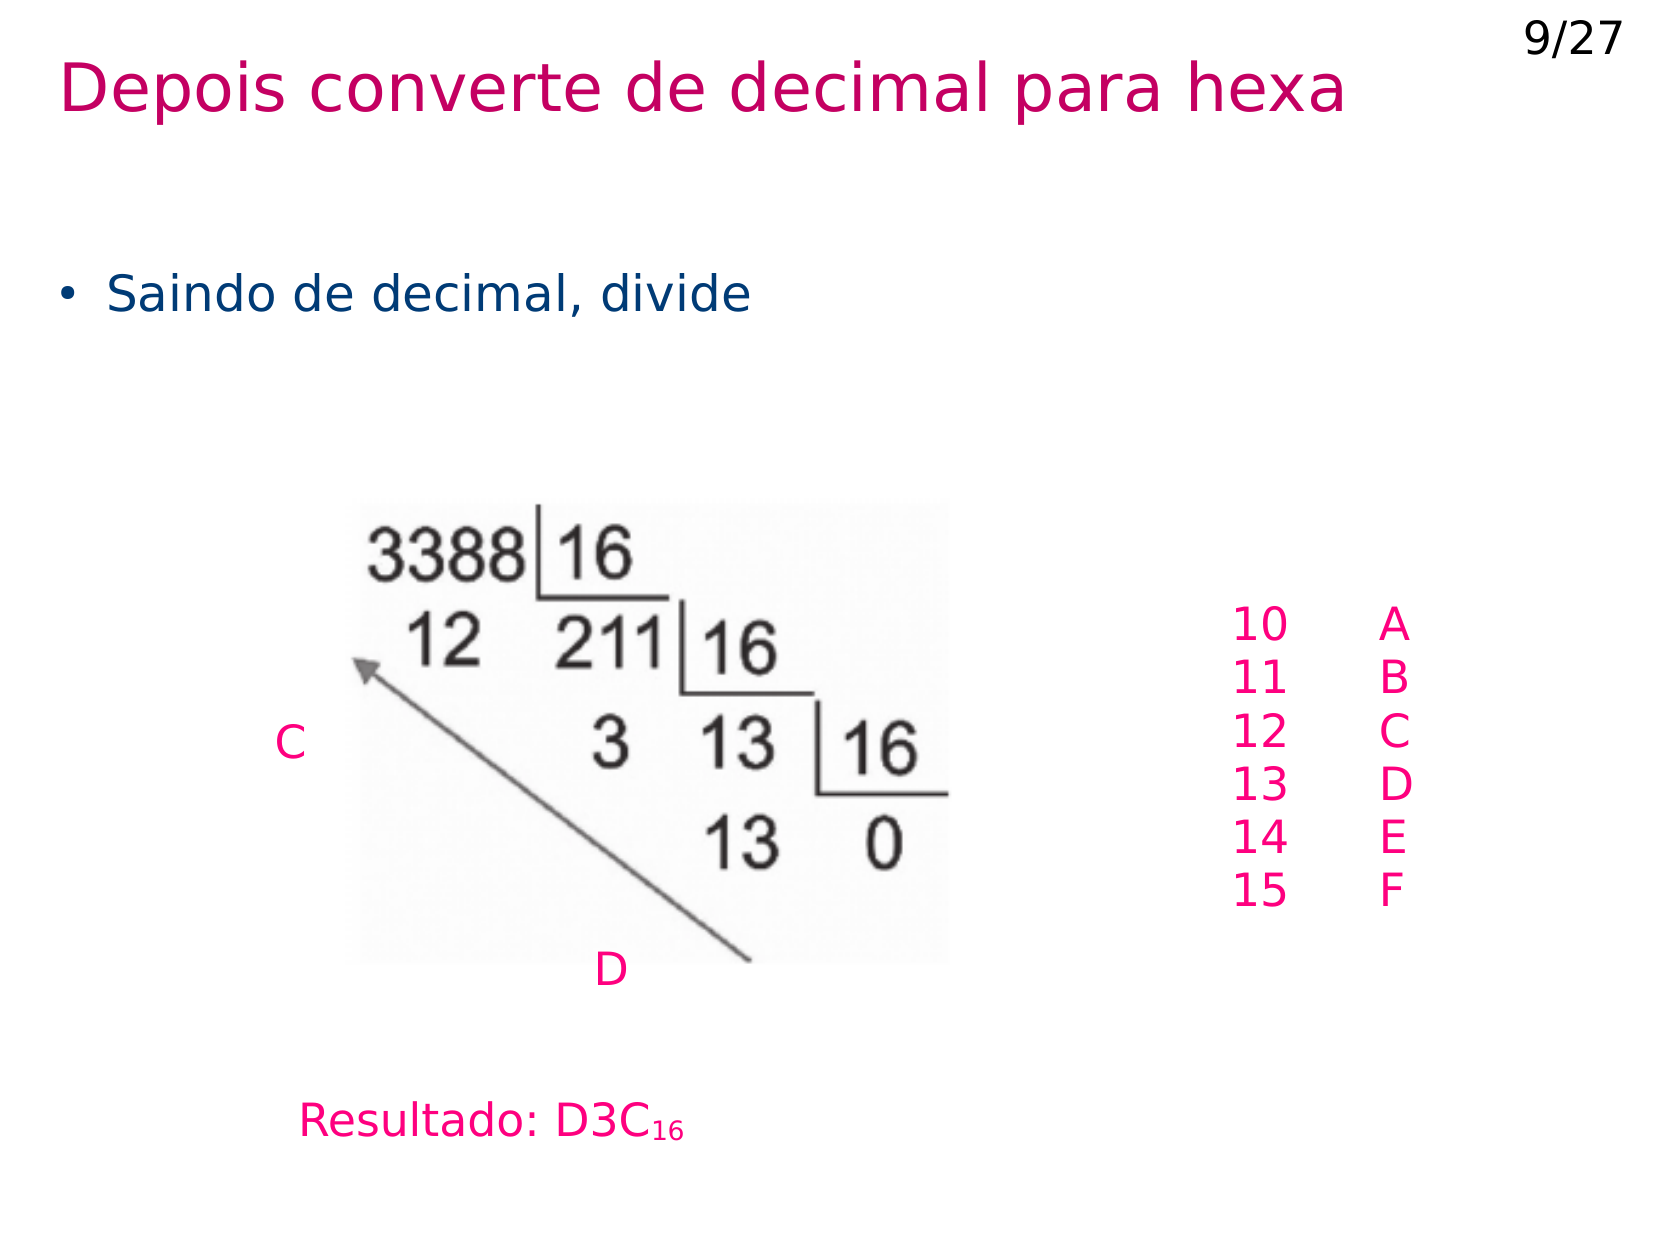

9
# Depois converte de decimal para hexa
Saindo de decimal, divide
10		A
11		B
12		C
13		D
14		E
15		F
C
D
Resultado: D3C16